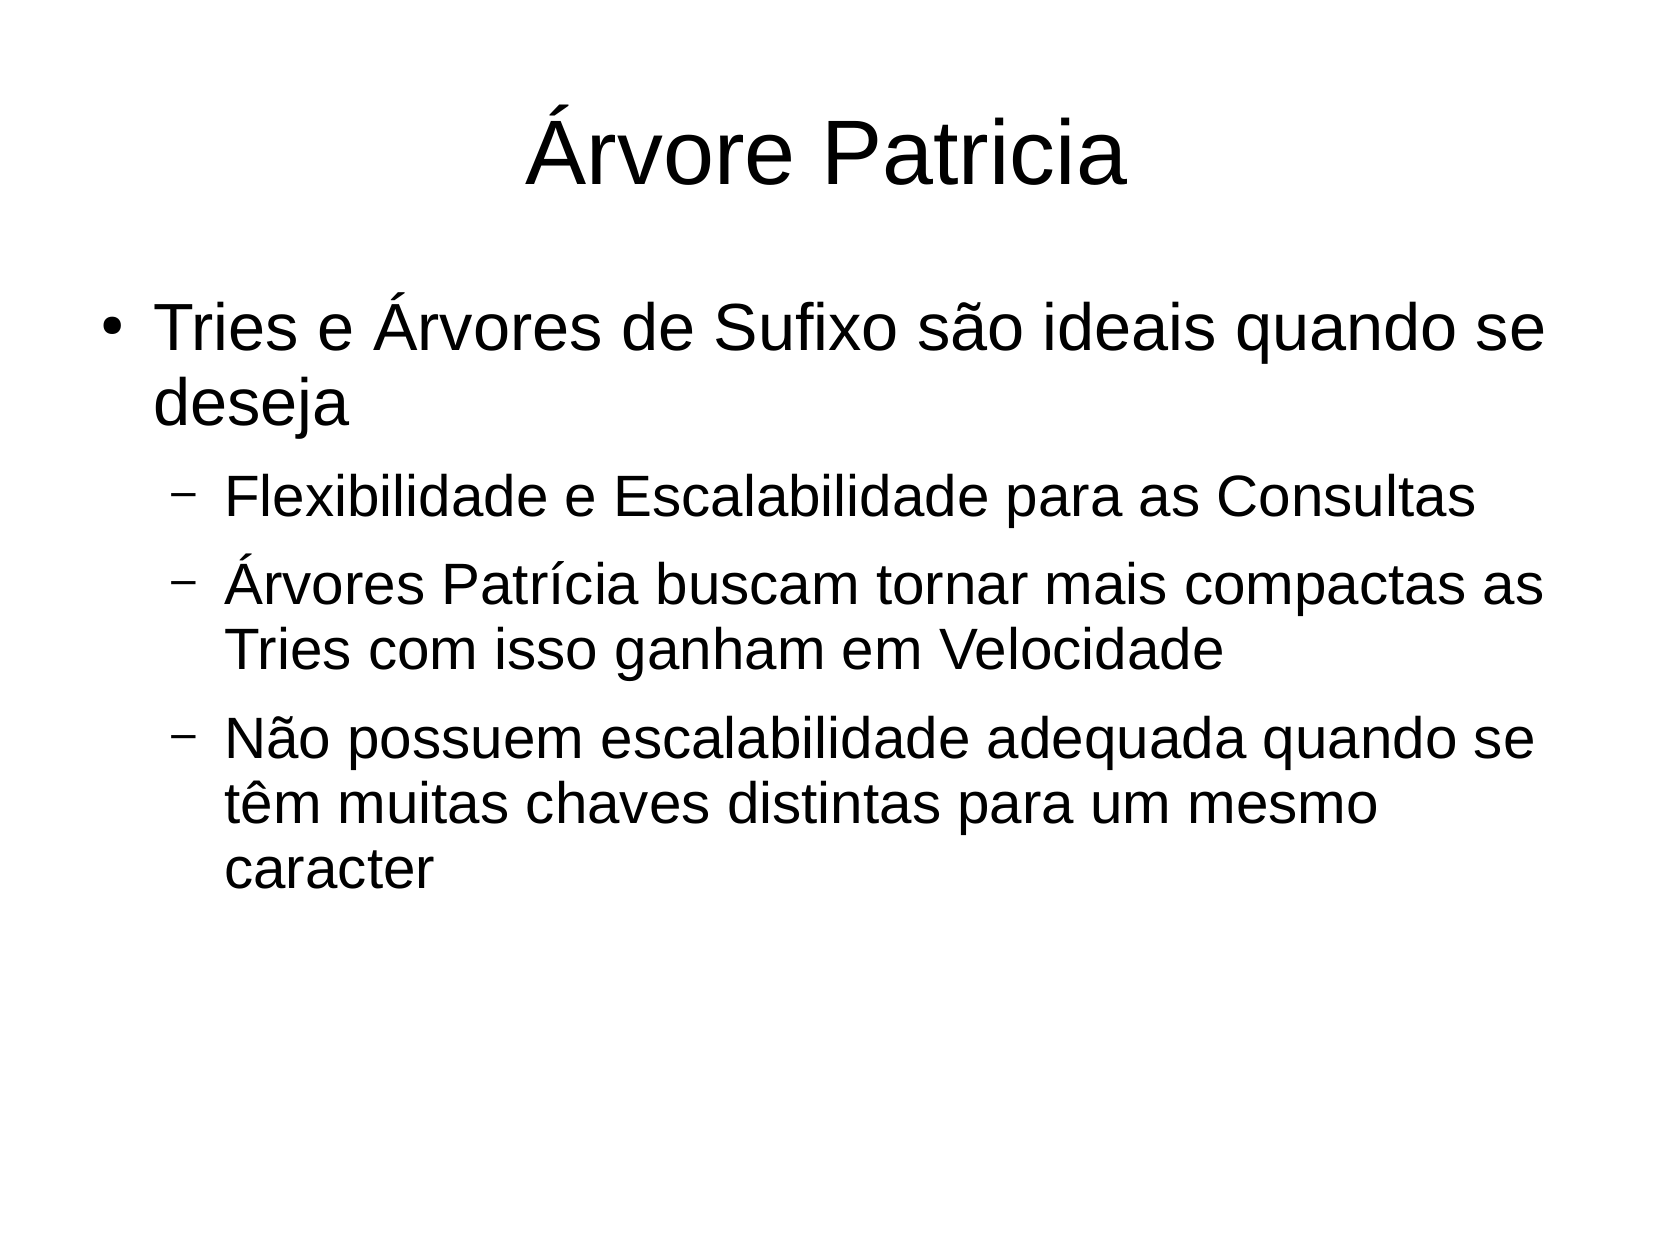

# Árvore Patricia
Tries e Árvores de Sufixo são ideais quando se deseja
Flexibilidade e Escalabilidade para as Consultas
Árvores Patrícia buscam tornar mais compactas as Tries com isso ganham em Velocidade
Não possuem escalabilidade adequada quando se têm muitas chaves distintas para um mesmo caracter